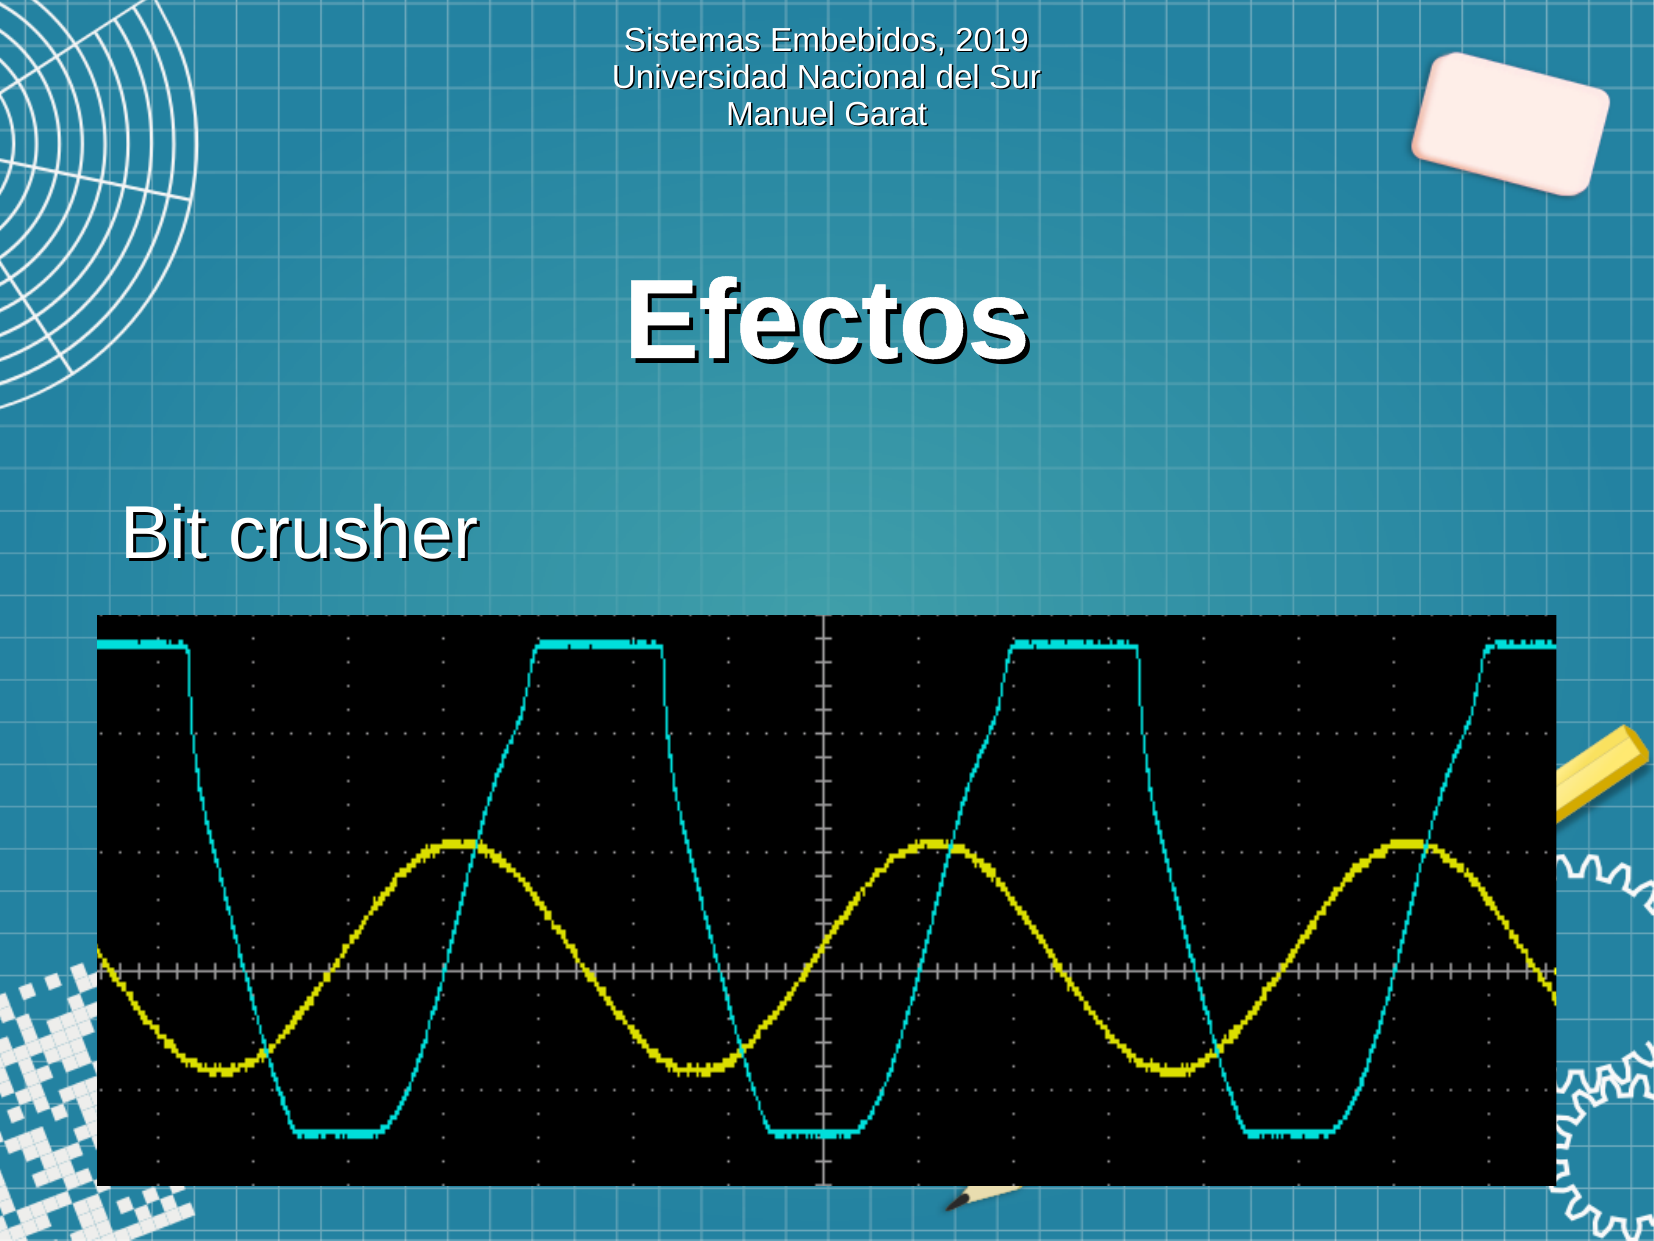

Sistemas Embebidos, 2019
Universidad Nacional del Sur
Manuel Garat
# Efectos
Bit crusher